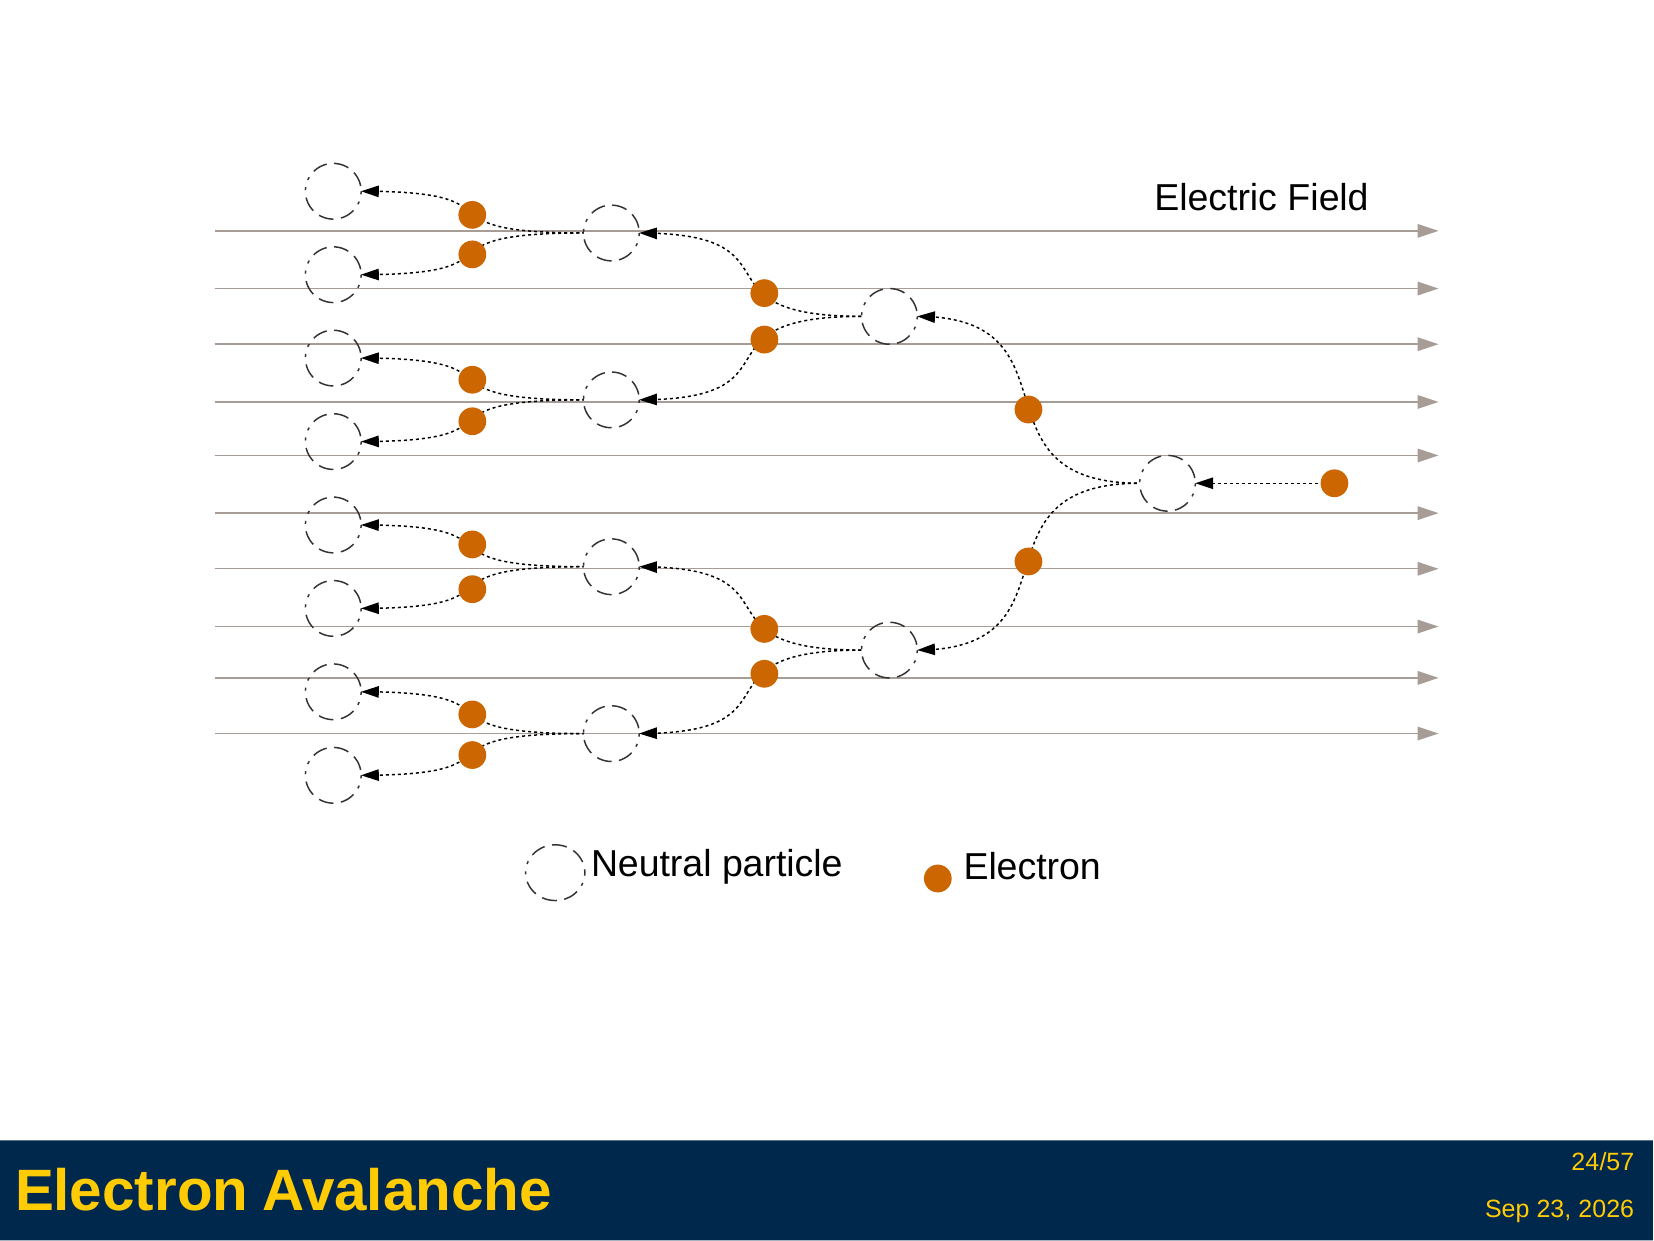

Electric Field
Neutral particle
Electron
# Electron Avalanche
24